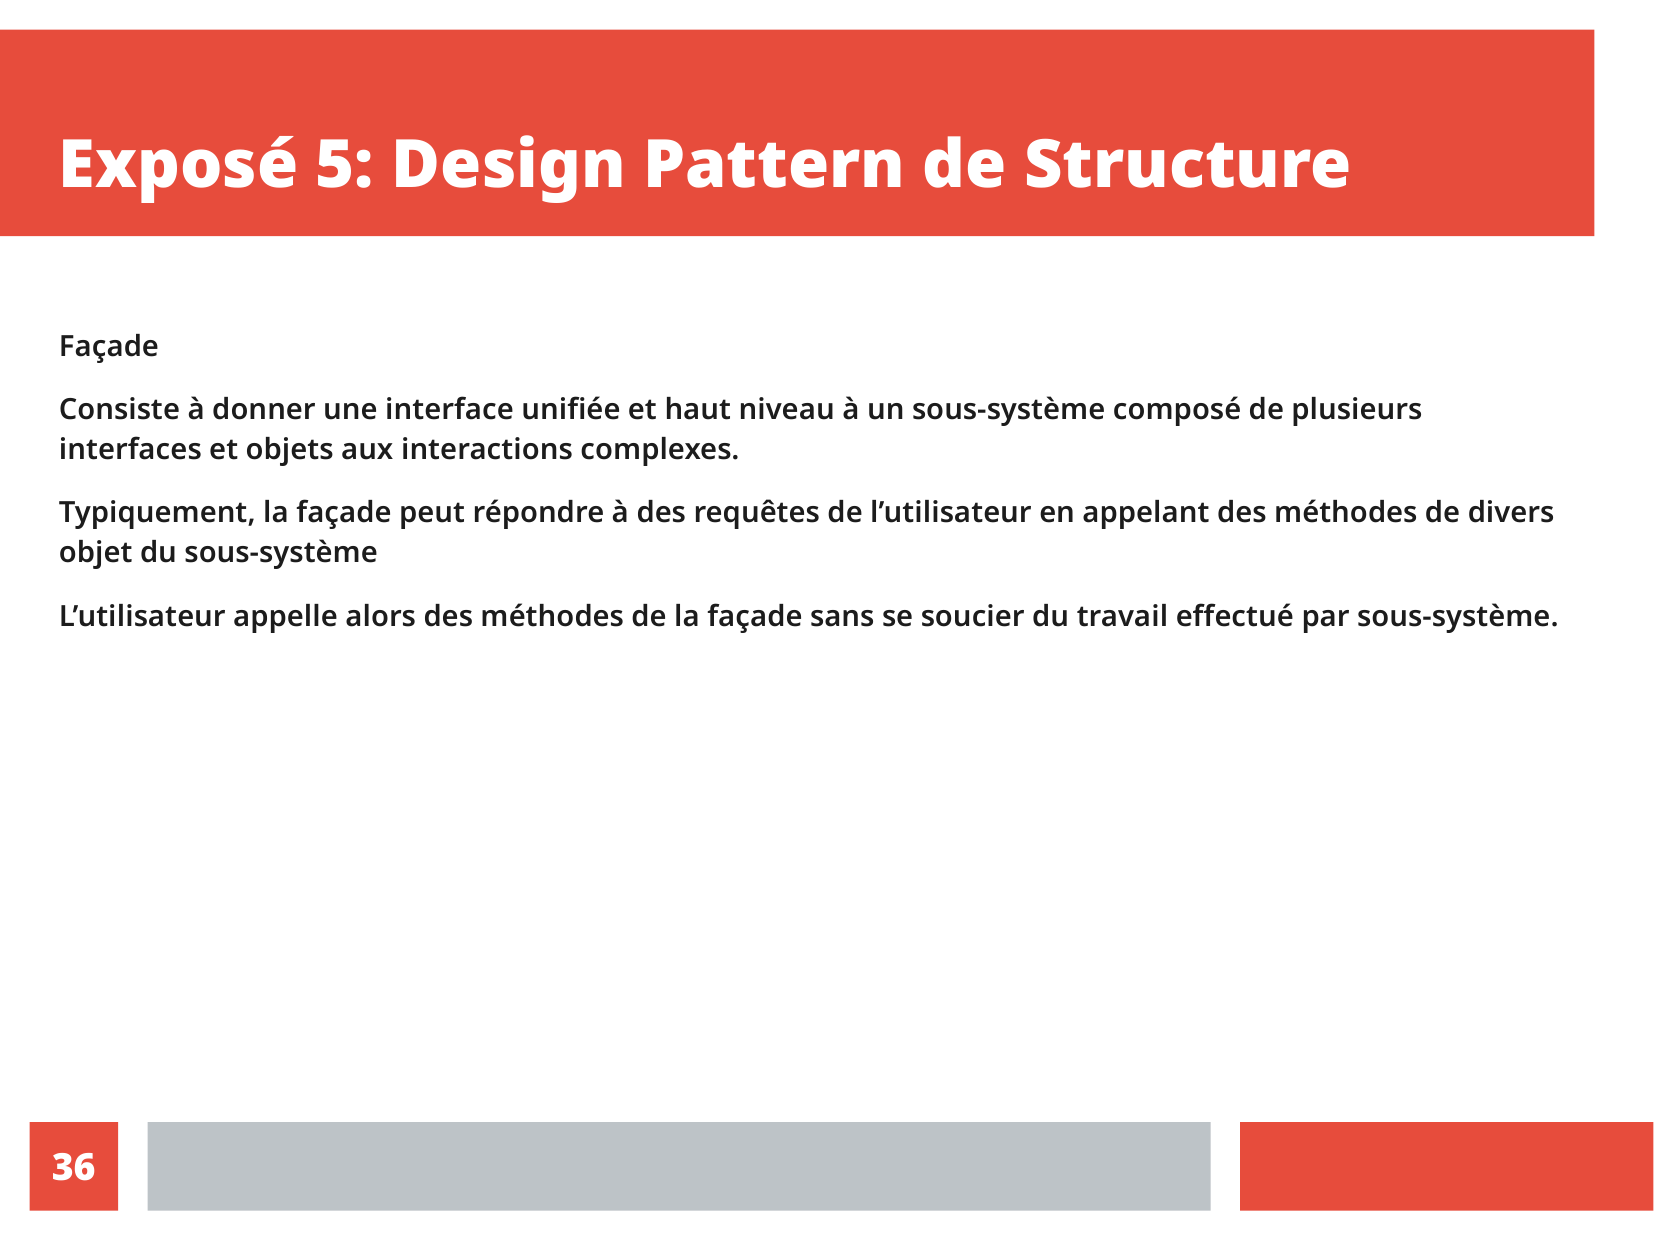

# Exposé 5: Design Pattern de Structure
Façade
Consiste à donner une interface unifiée et haut niveau à un sous-système composé de plusieurs interfaces et objets aux interactions complexes.
Typiquement, la façade peut répondre à des requêtes de l’utilisateur en appelant des méthodes de divers objet du sous-système
L’utilisateur appelle alors des méthodes de la façade sans se soucier du travail effectué par sous-système.
36